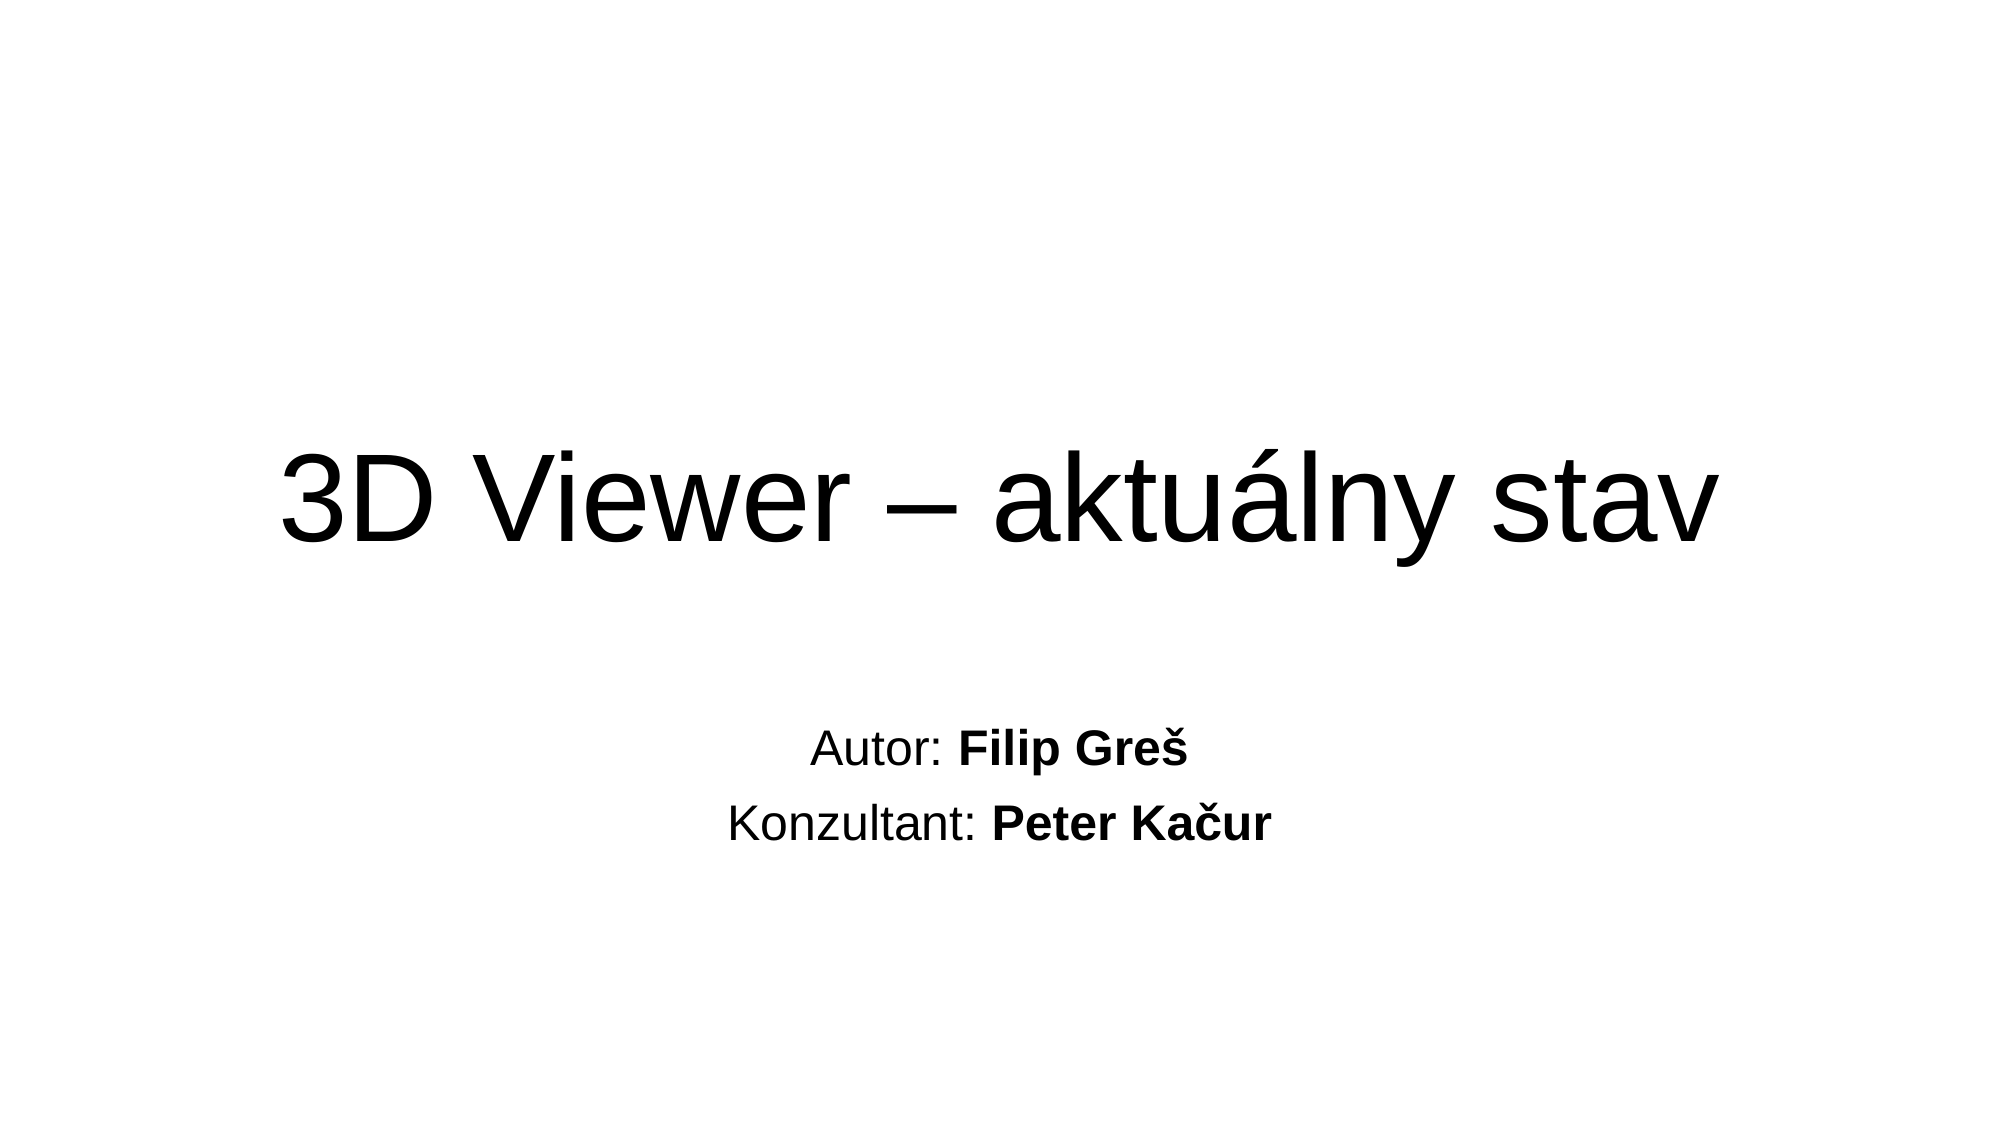

# 3D Viewer – aktuálny stav
Autor: Filip Greš
Konzultant: Peter Kačur